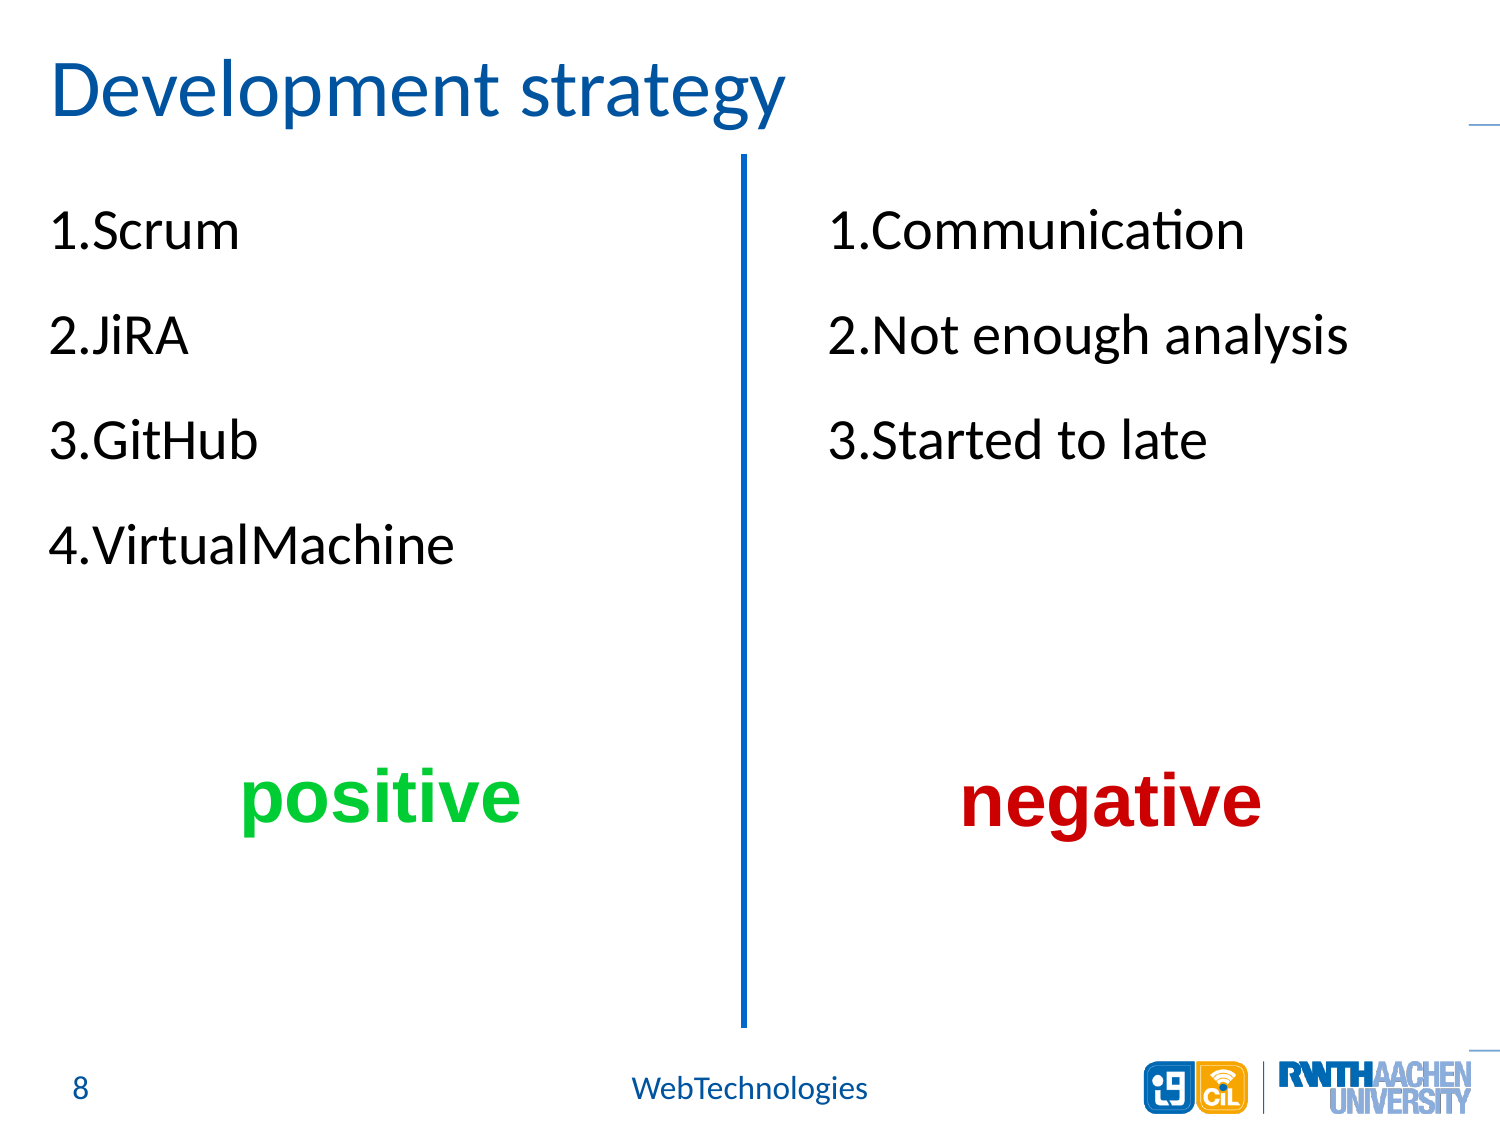

Development strategy
Scrum
JiRA
GitHub
VirtualMachine
Communication
Not enough analysis
Started to late
positive
negative
WebTechnologies